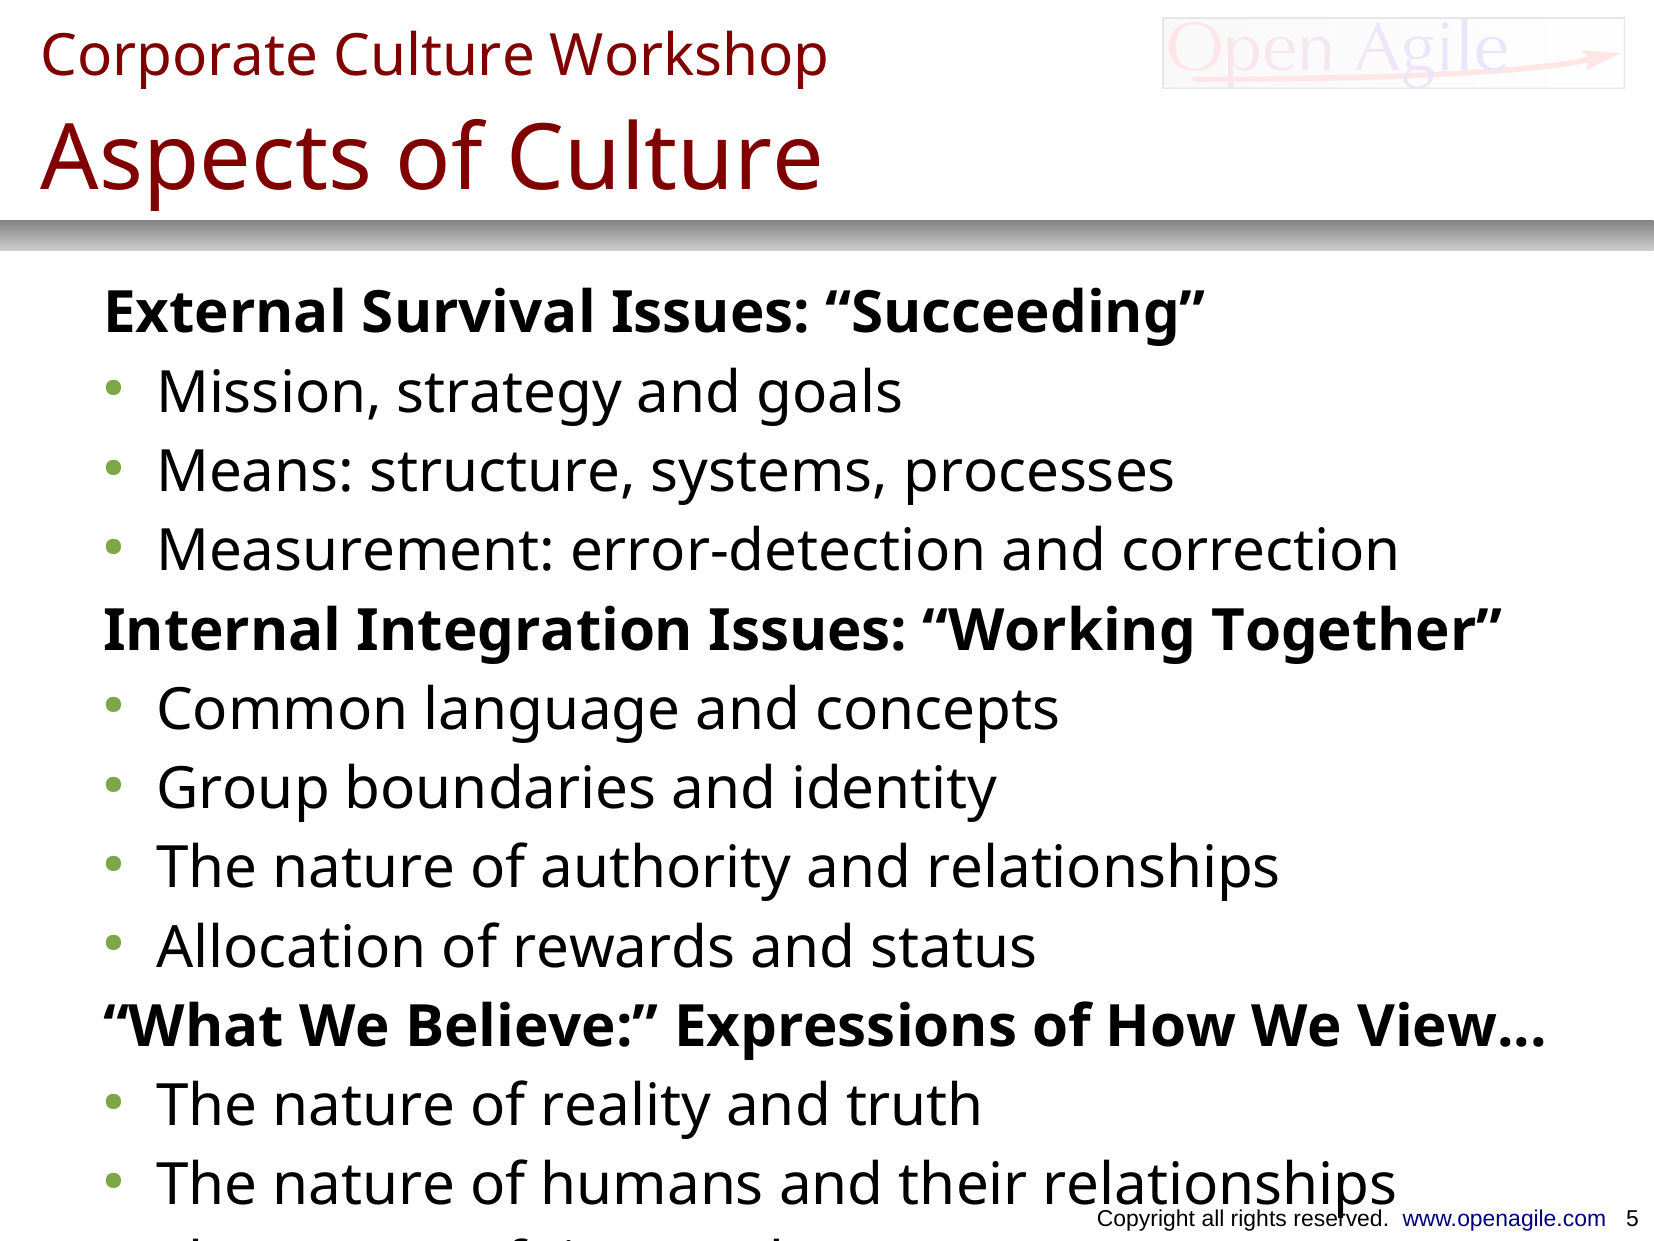

# Corporate Culture Workshop Aspects of Culture
External Survival Issues: “Succeeding”
Mission, strategy and goals
Means: structure, systems, processes
Measurement: error-detection and correction
Internal Integration Issues: “Working Together”
Common language and concepts
Group boundaries and identity
The nature of authority and relationships
Allocation of rewards and status
“What We Believe:” Expressions of How We View...
The nature of reality and truth
The nature of humans and their relationships
The nature of time and space